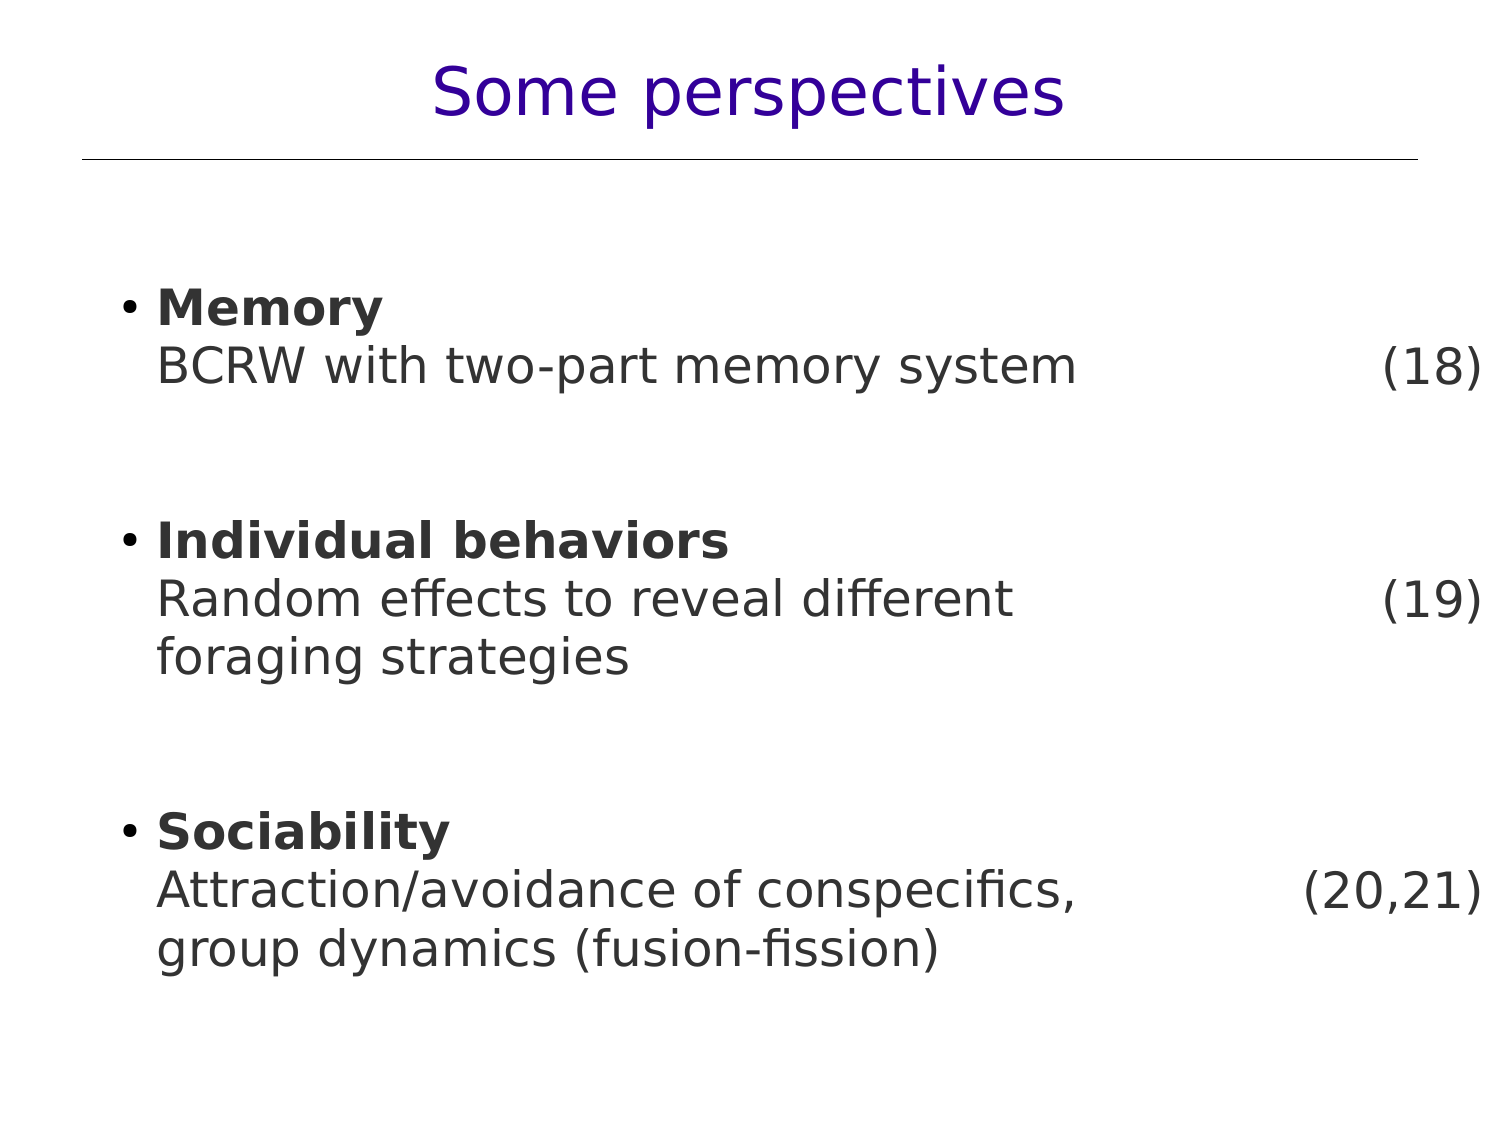

# Some perspectives
Memory
BCRW with two-part memory system
Individual behaviors
Random effects to reveal different
foraging strategies
Sociability
Attraction/avoidance of conspecifics,
group dynamics (fusion-fission)
(18)
(19)
(20,21)